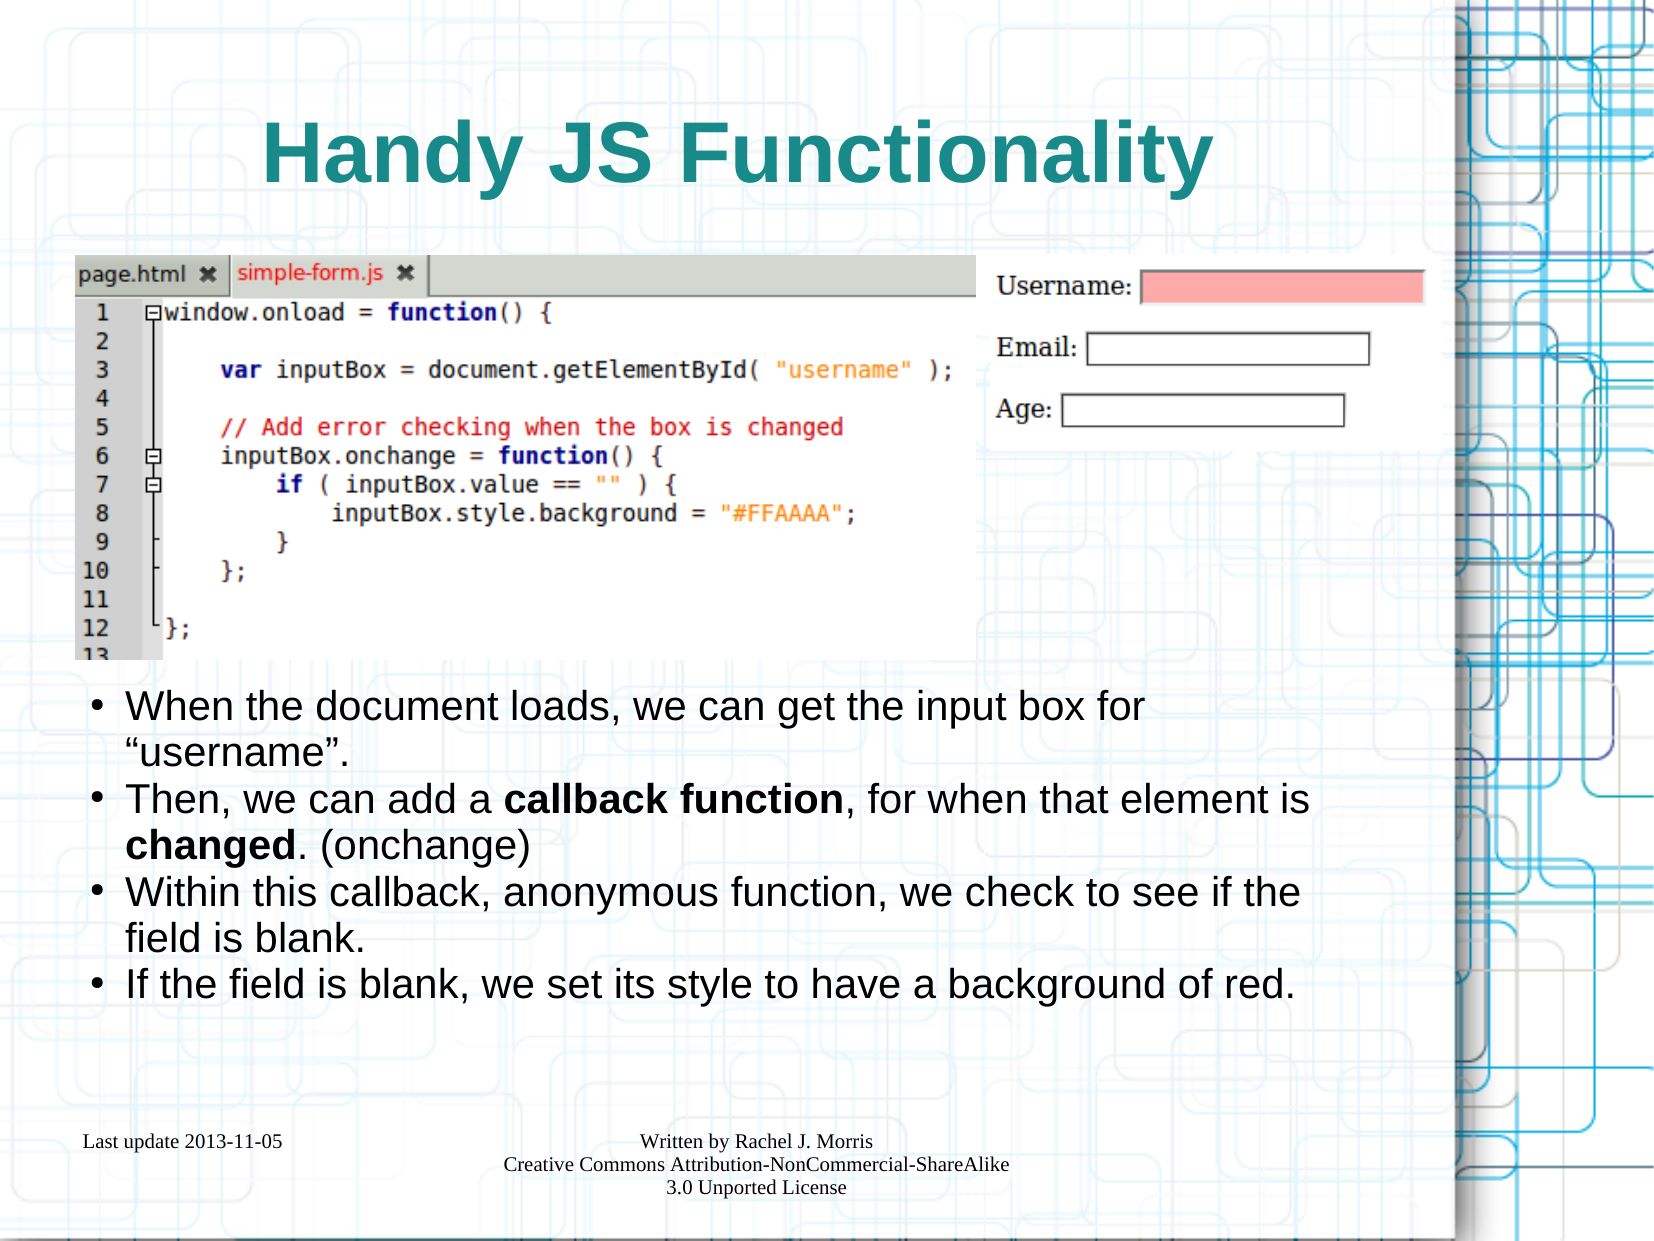

# Handy JS Functionality
When the document loads, we can get the input box for “username”.
Then, we can add a callback function, for when that element is changed. (onchange)
Within this callback, anonymous function, we check to see if the field is blank.
If the field is blank, we set its style to have a background of red.